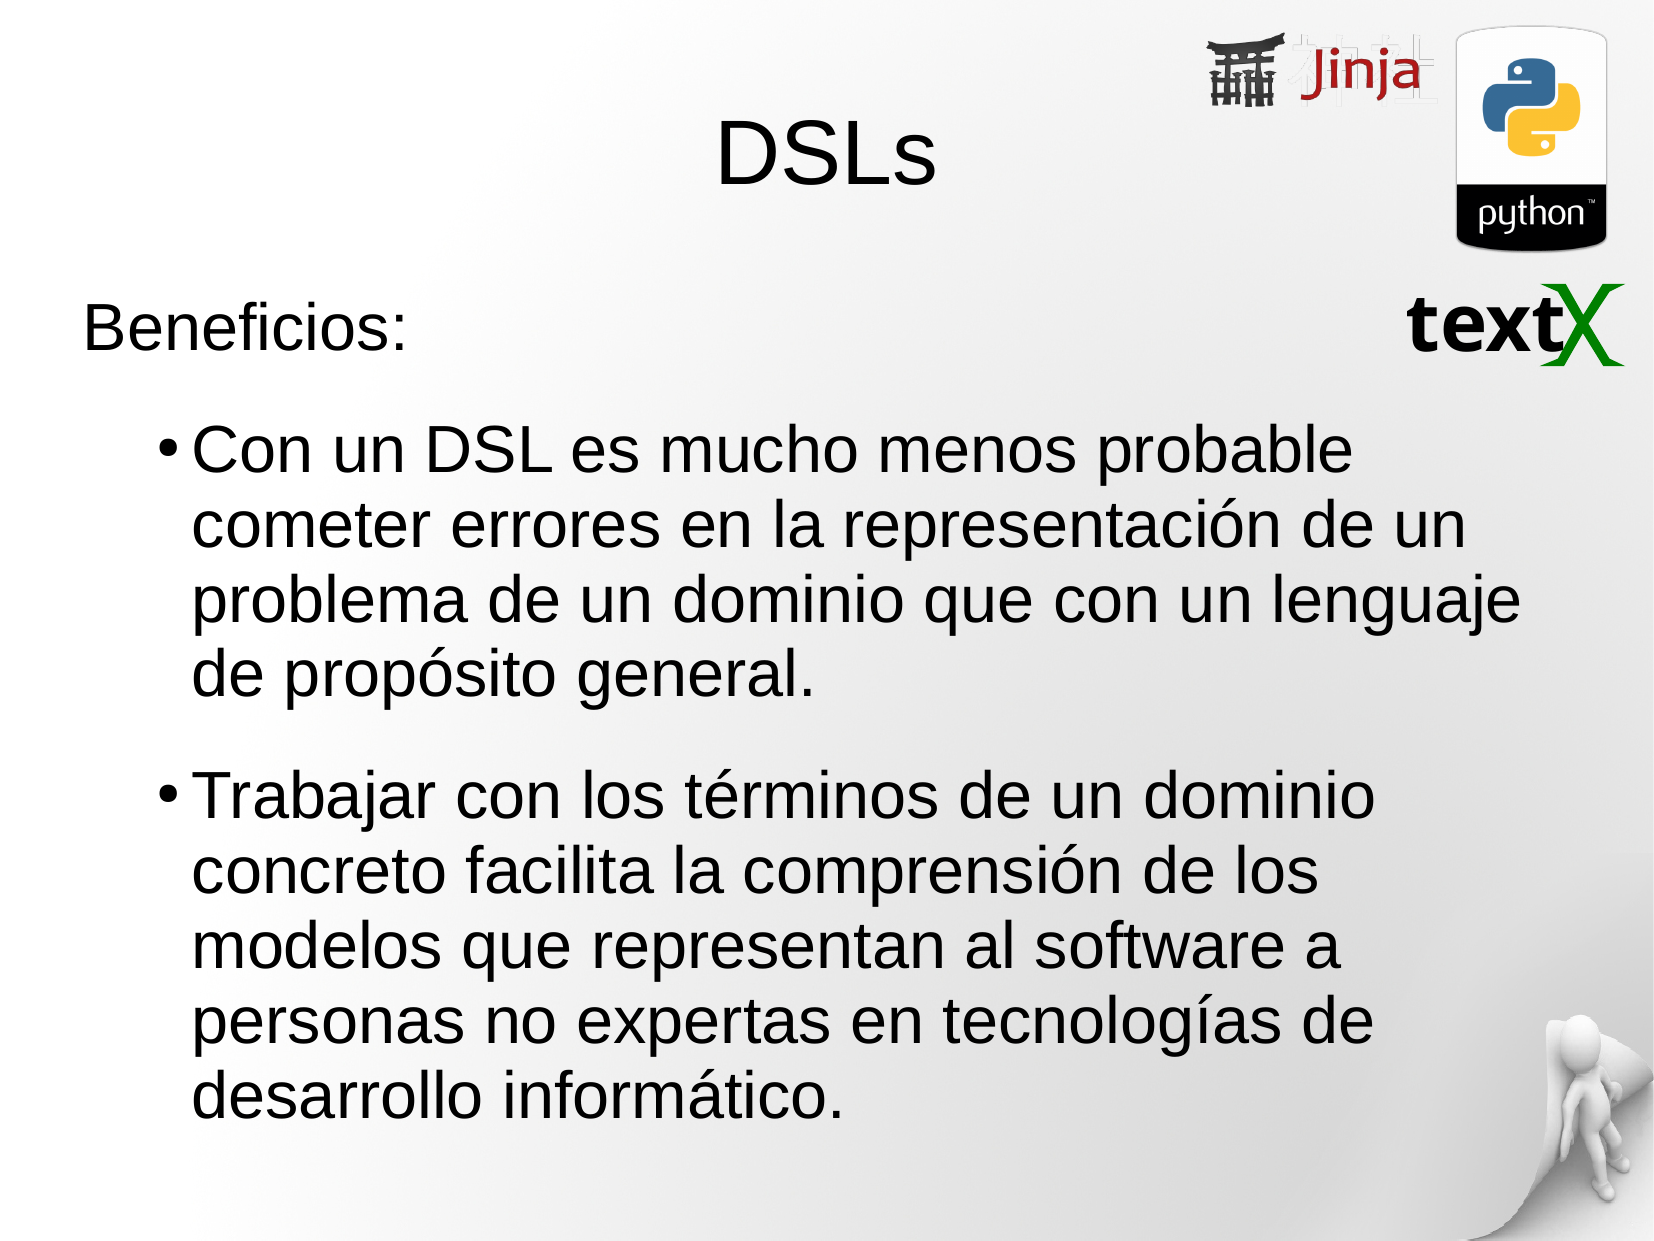

# DSLs
Beneficios:
Con un DSL es mucho menos probable cometer errores en la representación de un problema de un dominio que con un lenguaje de propósito general.
Trabajar con los términos de un dominio concreto facilita la comprensión de los modelos que representan al software a personas no expertas en tecnologías de desarrollo informático.